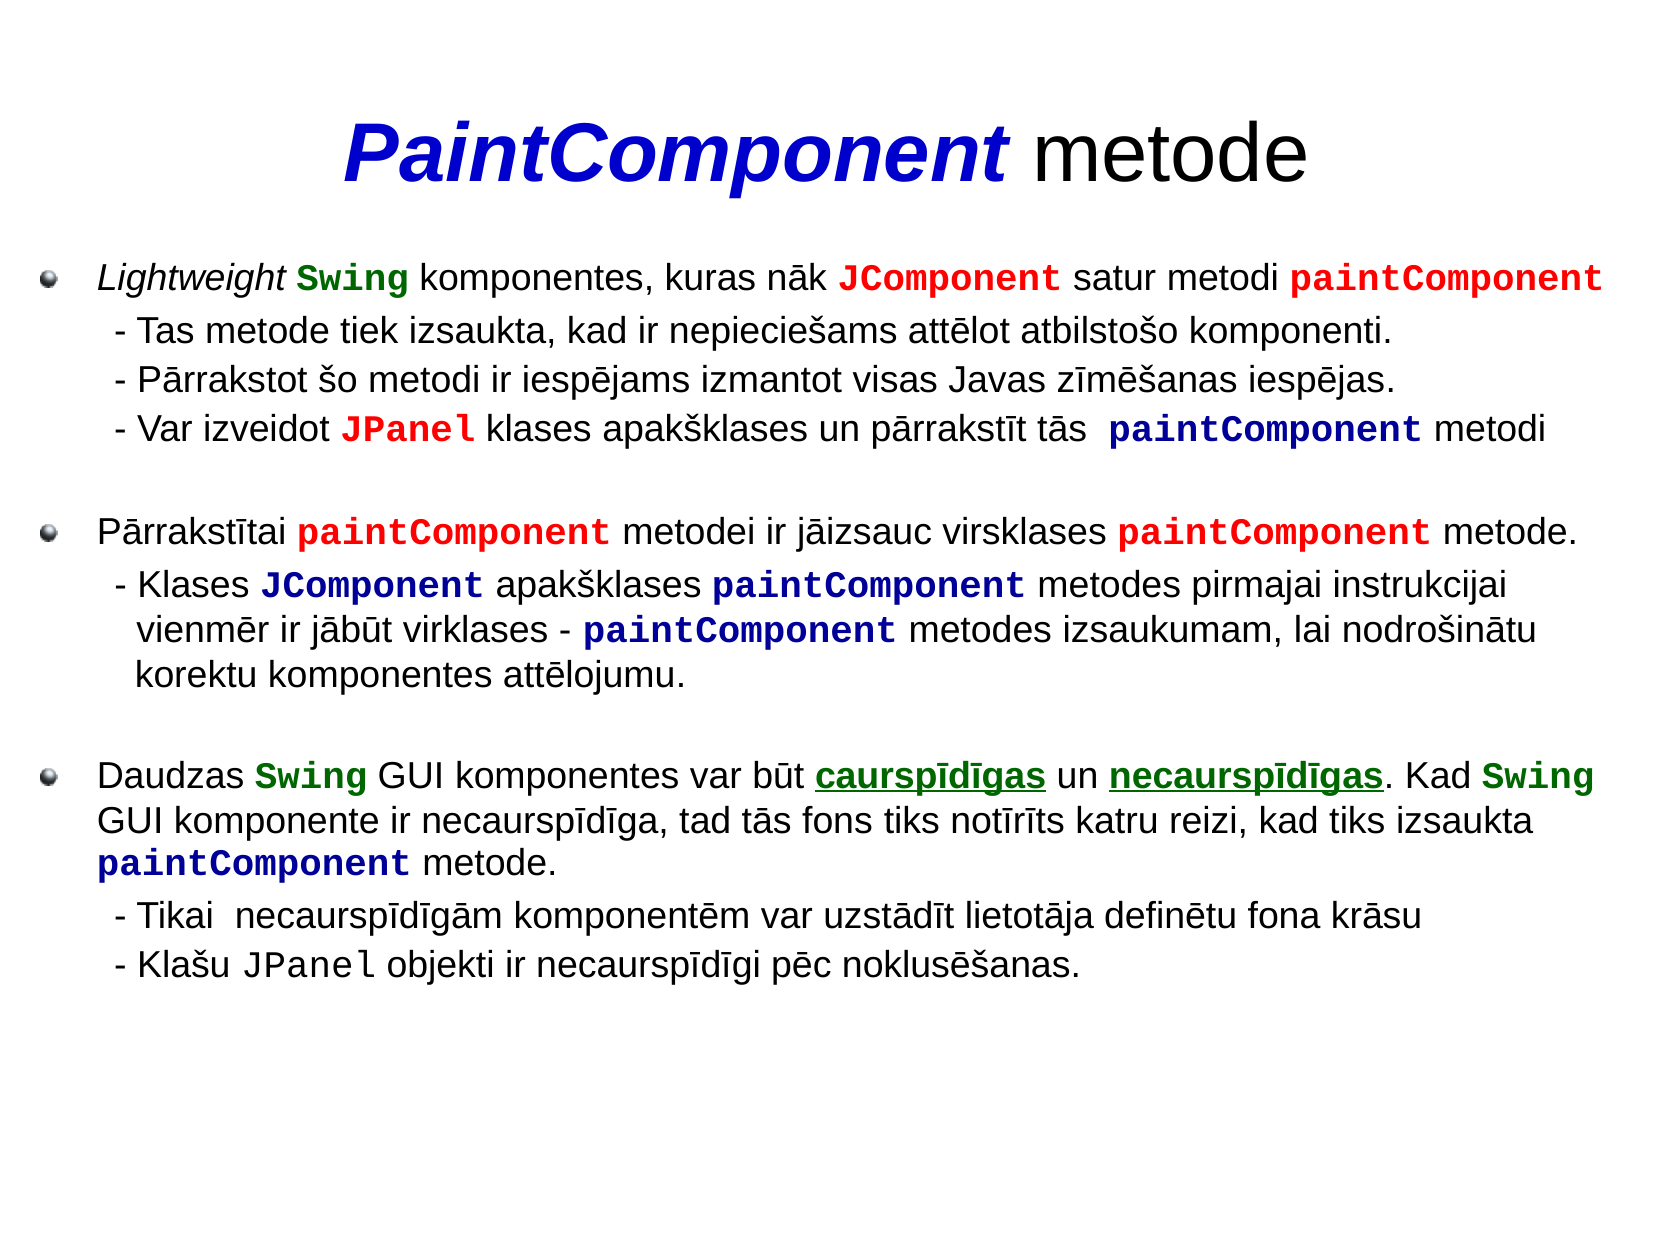

# PaintComponent metode
Lightweight Swing komponentes, kuras nāk JComponent satur metodi paintComponent
 - Tas metode tiek izsaukta, kad ir nepieciešams attēlot atbilstošo komponenti.
 - Pārrakstot šo metodi ir iespējams izmantot visas Javas zīmēšanas iespējas.
 - Var izveidot JPanel klases apakšklases un pārrakstīt tās paintComponent metodi
Pārrakstītai paintComponent metodei ir jāizsauc virsklases paintComponent metode.
 - Klases JComponent apakšklases paintComponent metodes pirmajai instrukcijai vienmēr ir jābūt virklases - paintComponent metodes izsaukumam, lai nodrošinātu korektu komponentes attēlojumu.
Daudzas Swing GUI komponentes var būt caurspīdīgas un necaurspīdīgas. Kad Swing GUI komponente ir necaurspīdīga, tad tās fons tiks notīrīts katru reizi, kad tiks izsaukta paintComponent metode.
 - Tikai necaurspīdīgām komponentēm var uzstādīt lietotāja definētu fona krāsu
 - Klašu JPanel objekti ir necaurspīdīgi pēc noklusēšanas.